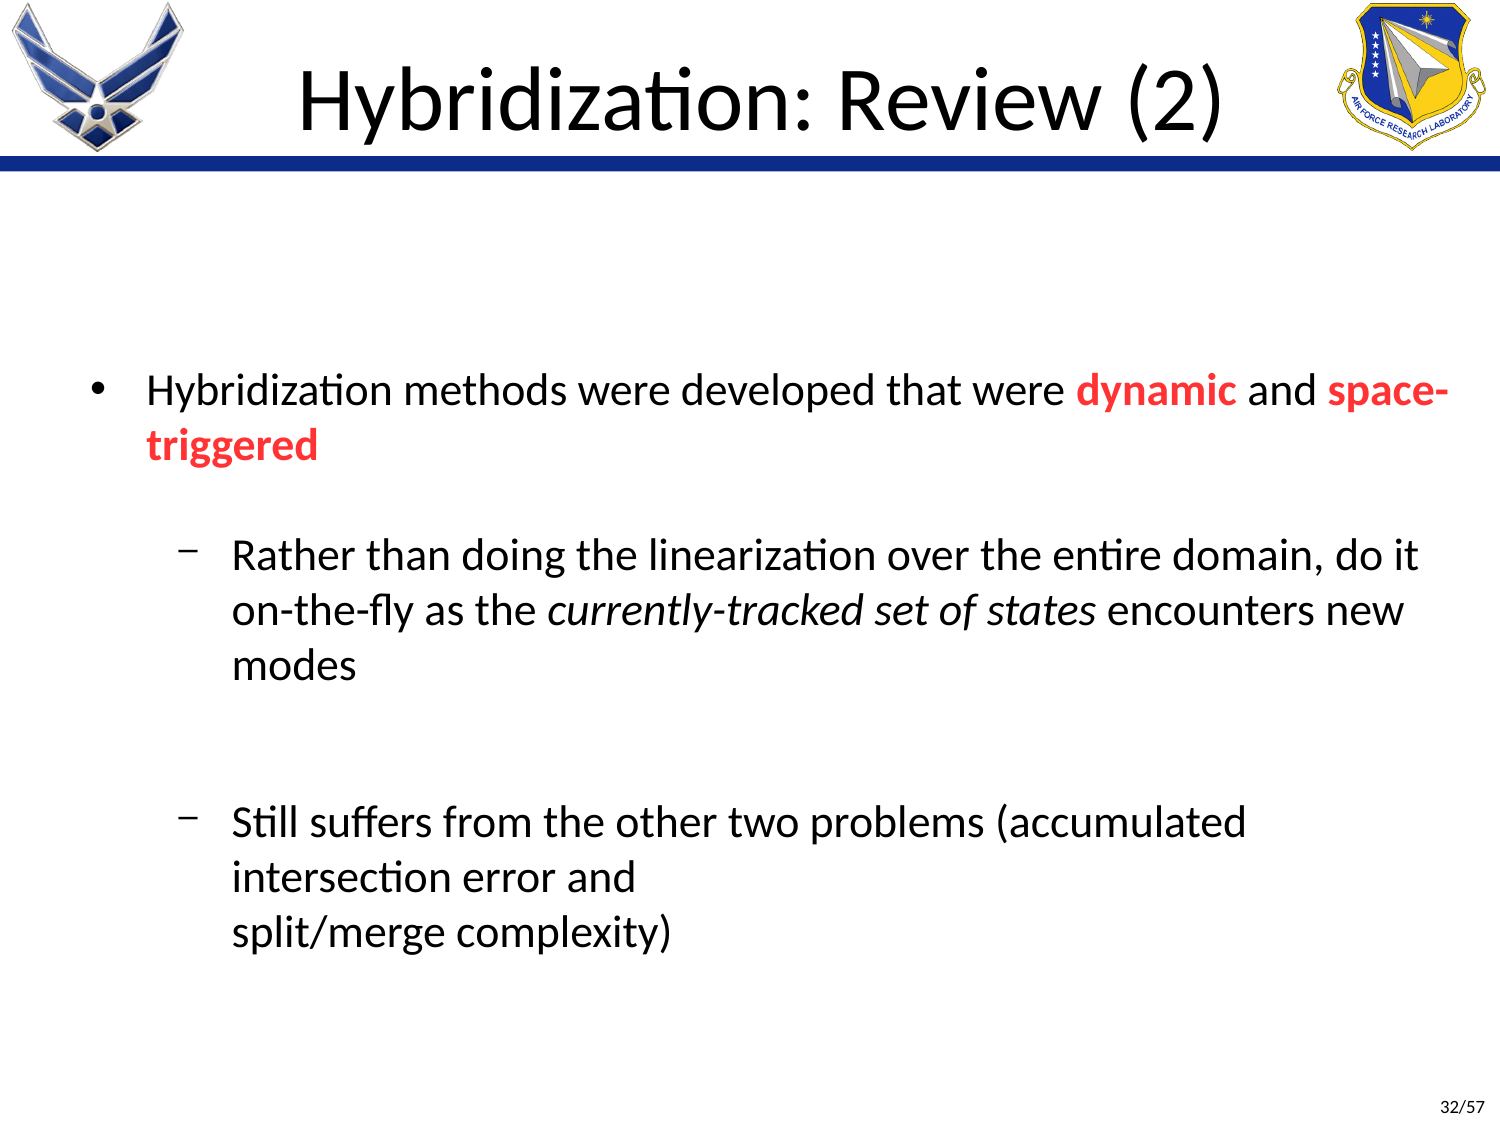

# Hybridization: Review (2)
Hybridization methods were developed that were dynamic and space-triggered
Rather than doing the linearization over the entire domain, do it on-the-fly as the currently-tracked set of states encounters new modes
Still suffers from the other two problems (accumulated intersection error and
split/merge complexity)